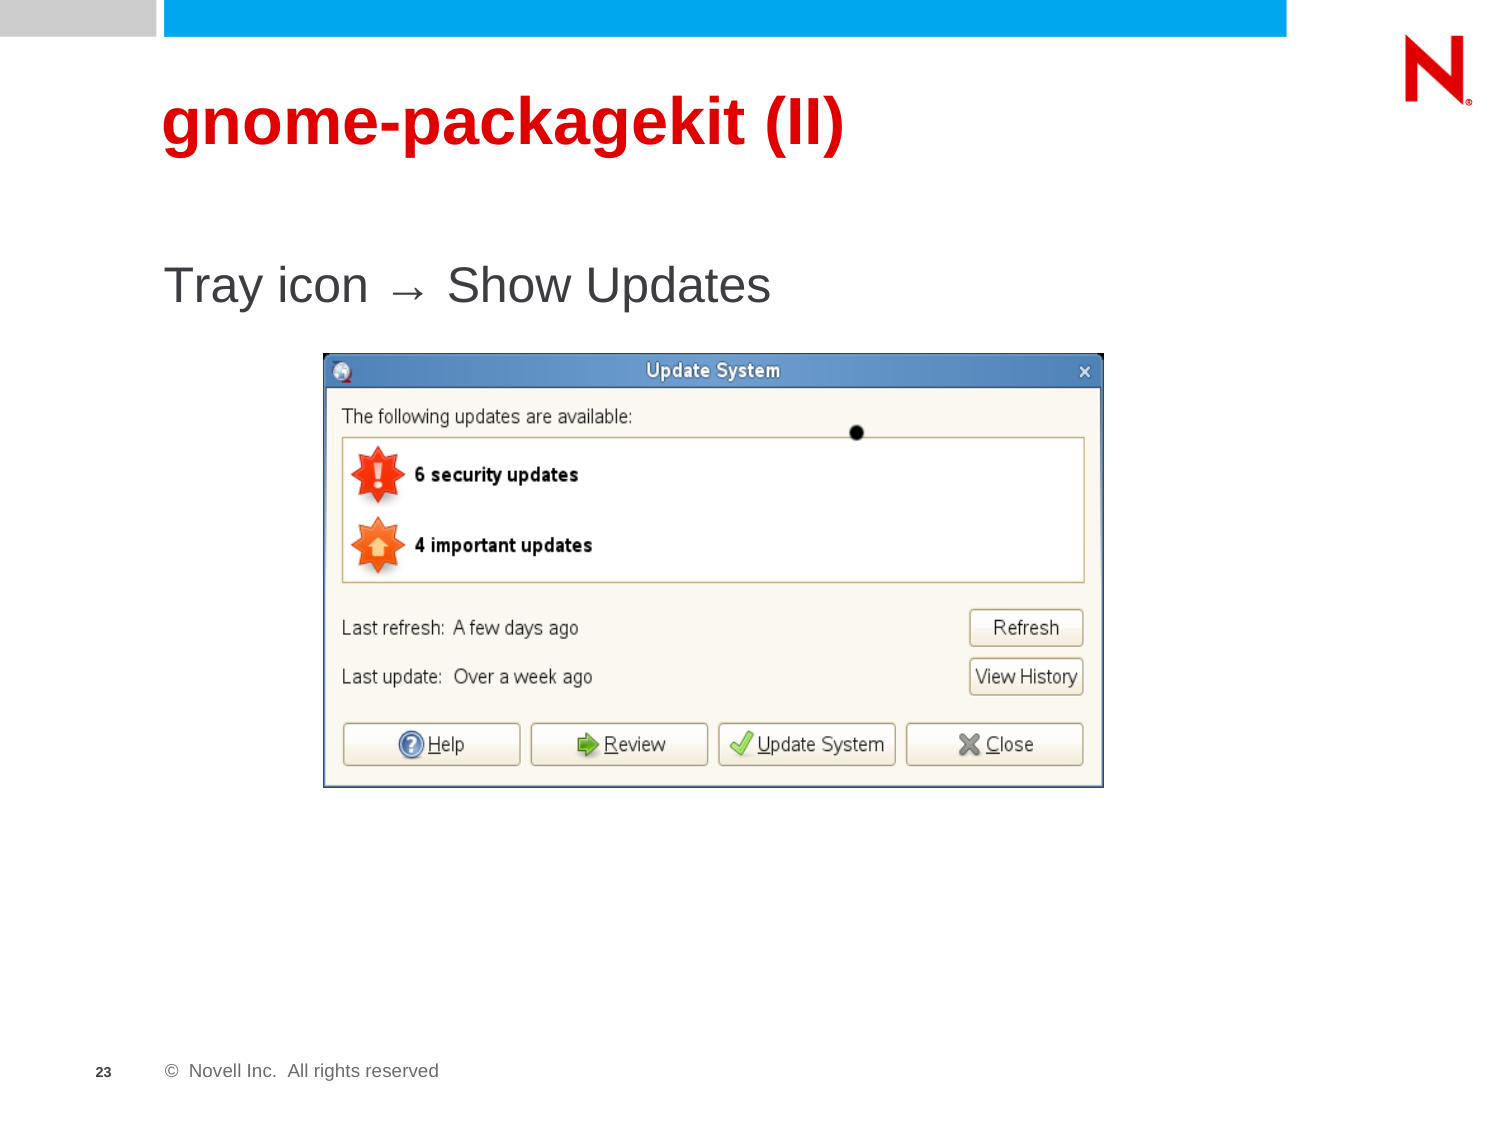

# gnome-packagekit (II)
Tray icon → Show Updates